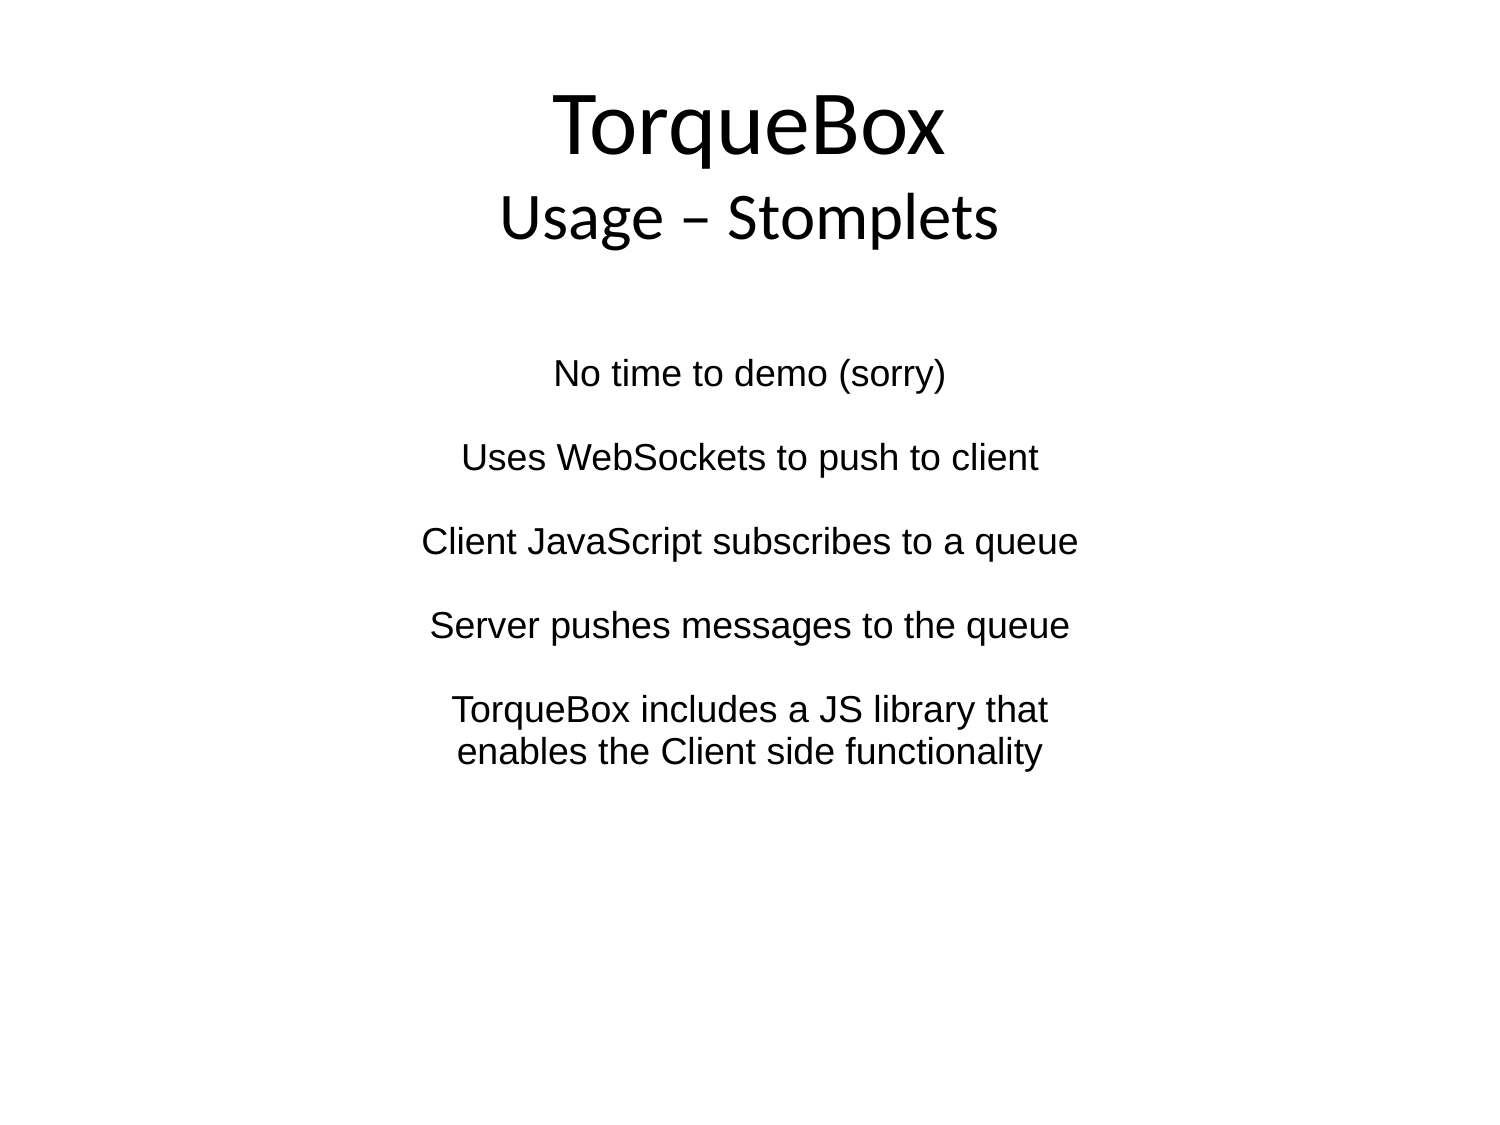

# TorqueBox Usage – Stomplets
No time to demo (sorry)
Uses WebSockets to push to client
Client JavaScript subscribes to a queue
Server pushes messages to the queue
TorqueBox includes a JS library that enables the Client side functionality